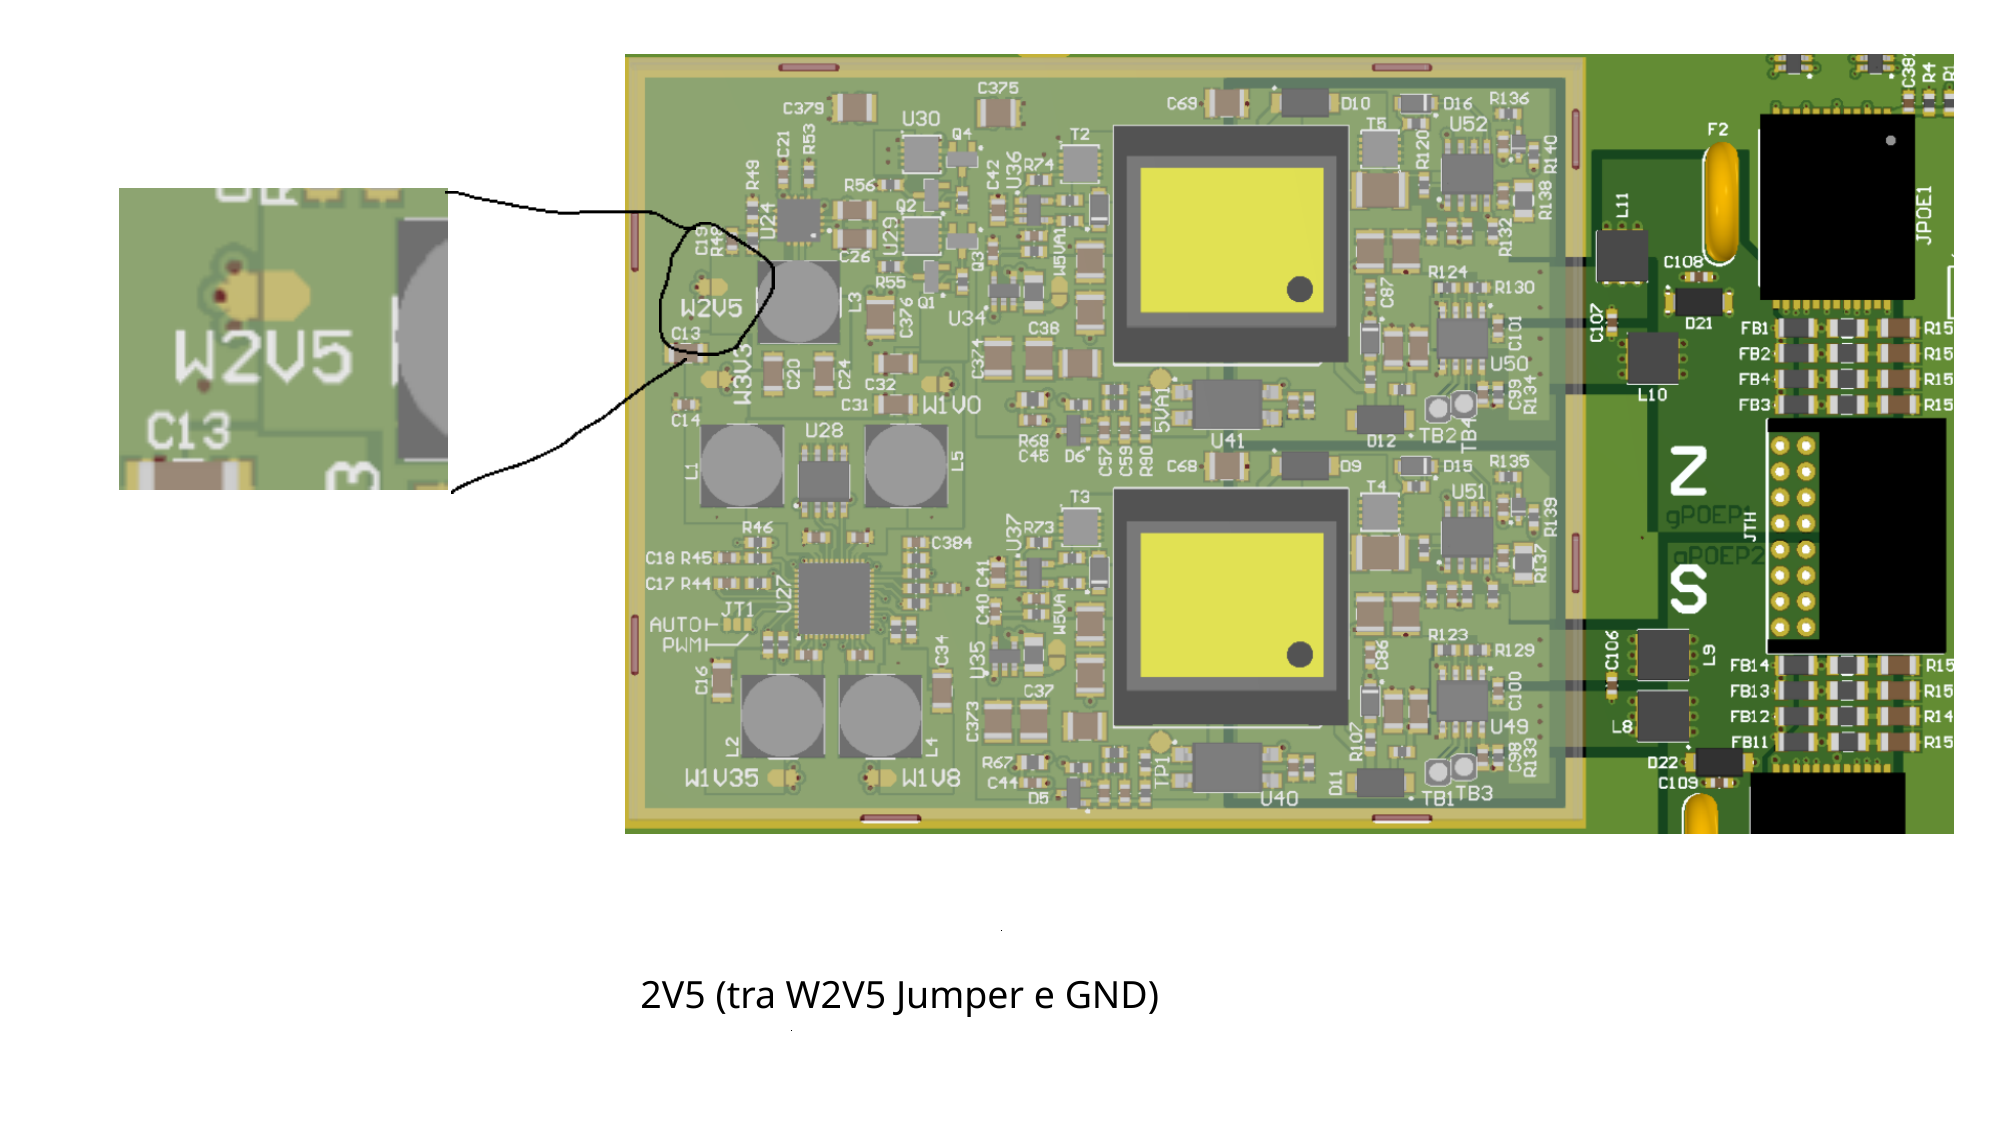

#
2V5 (tra W2V5 Jumper e GND)